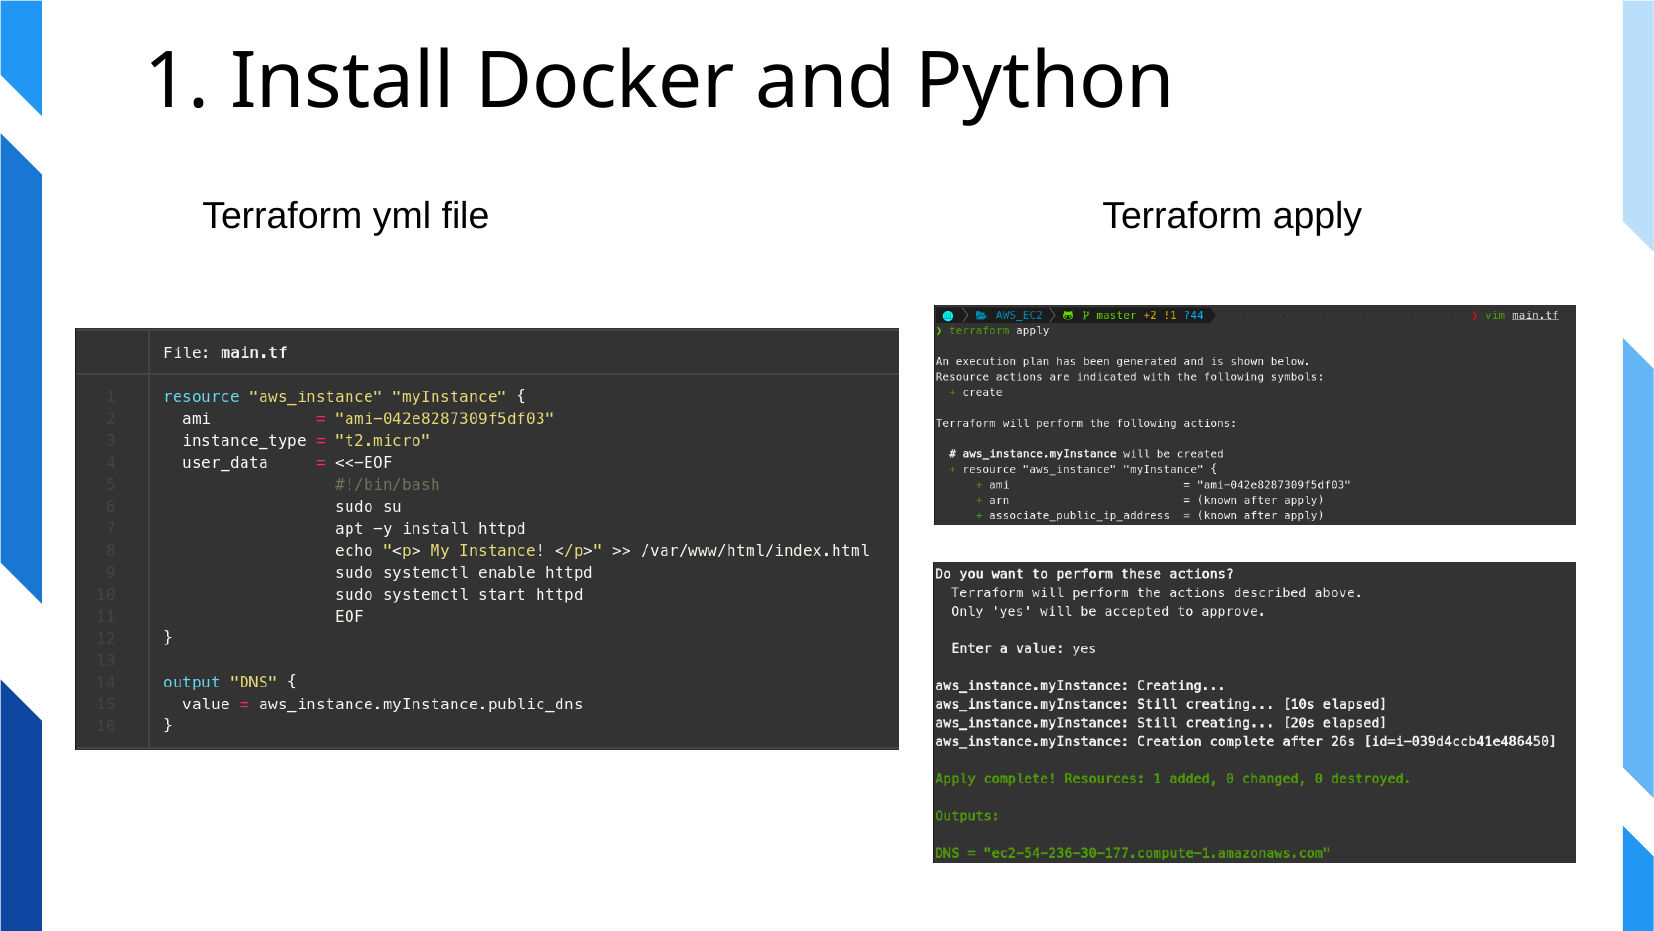

# 1. Install Docker and Python
Terraform yml file
Terraform apply